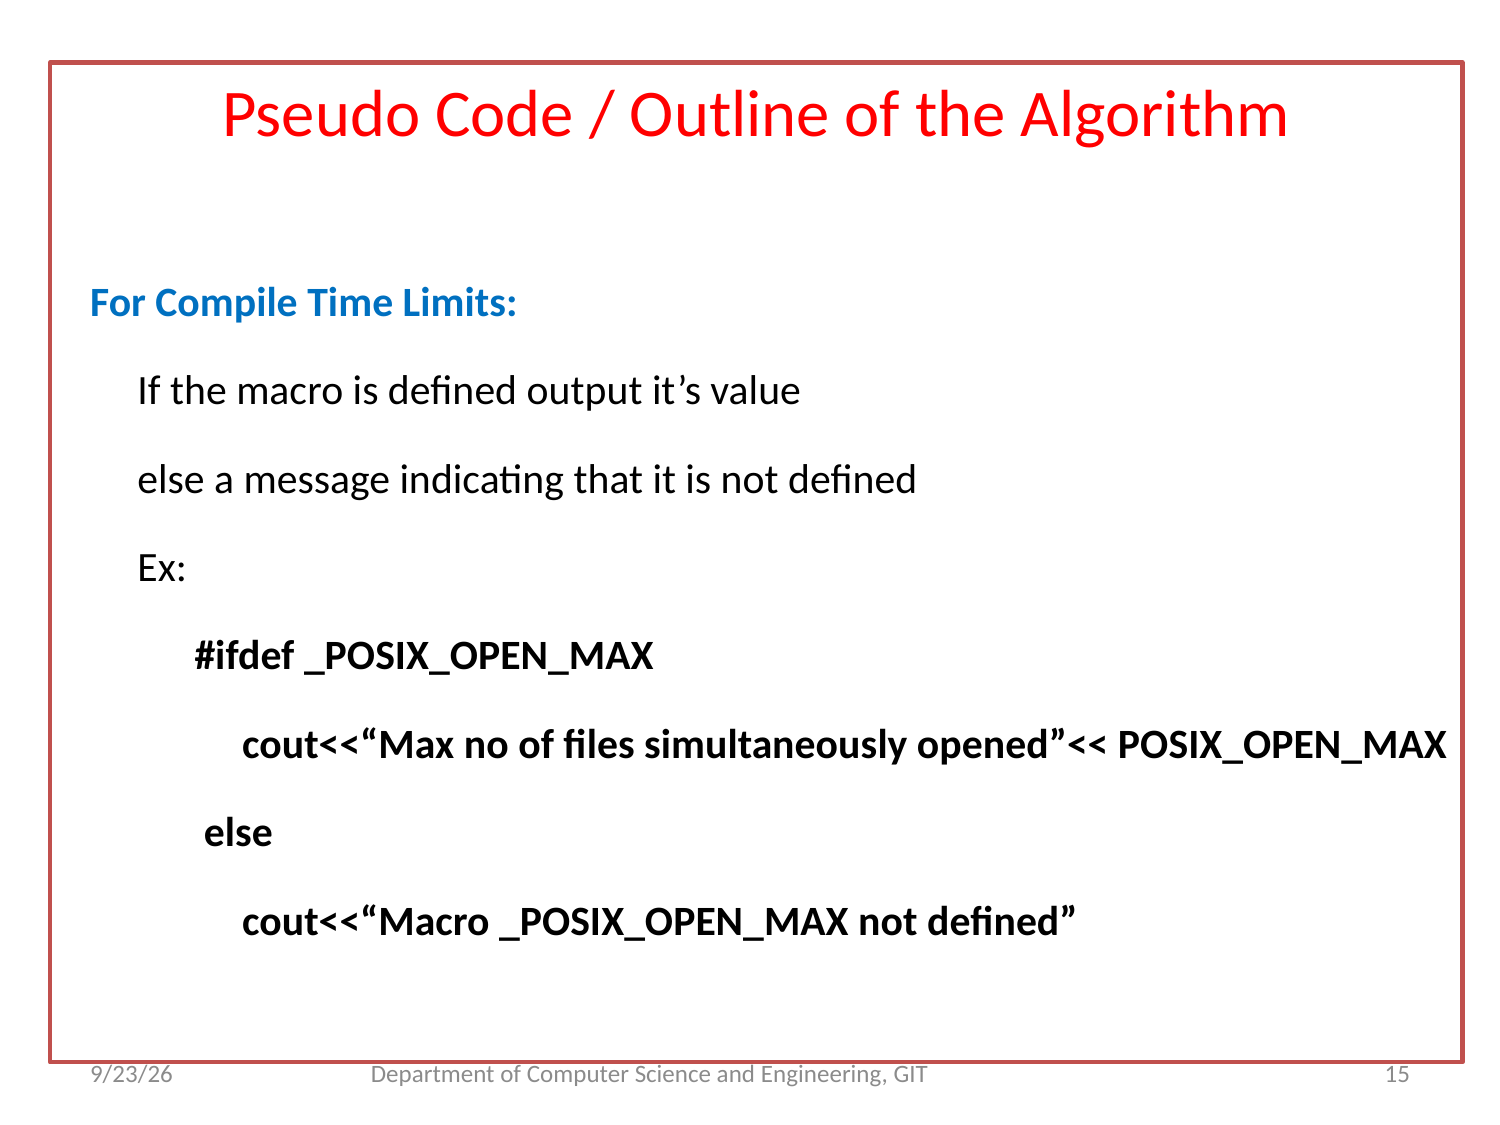

# Pseudo Code / Outline of the Algorithm
For Compile Time Limits:
 If the macro is defined output it’s value
 else a message indicating that it is not defined
 Ex:
 #ifdef _POSIX_OPEN_MAX
 cout<<“Max no of files simultaneously opened”<< POSIX_OPEN_MAX
 else
 cout<<“Macro _POSIX_OPEN_MAX not defined”
Department of Computer Science and Engineering, GIT